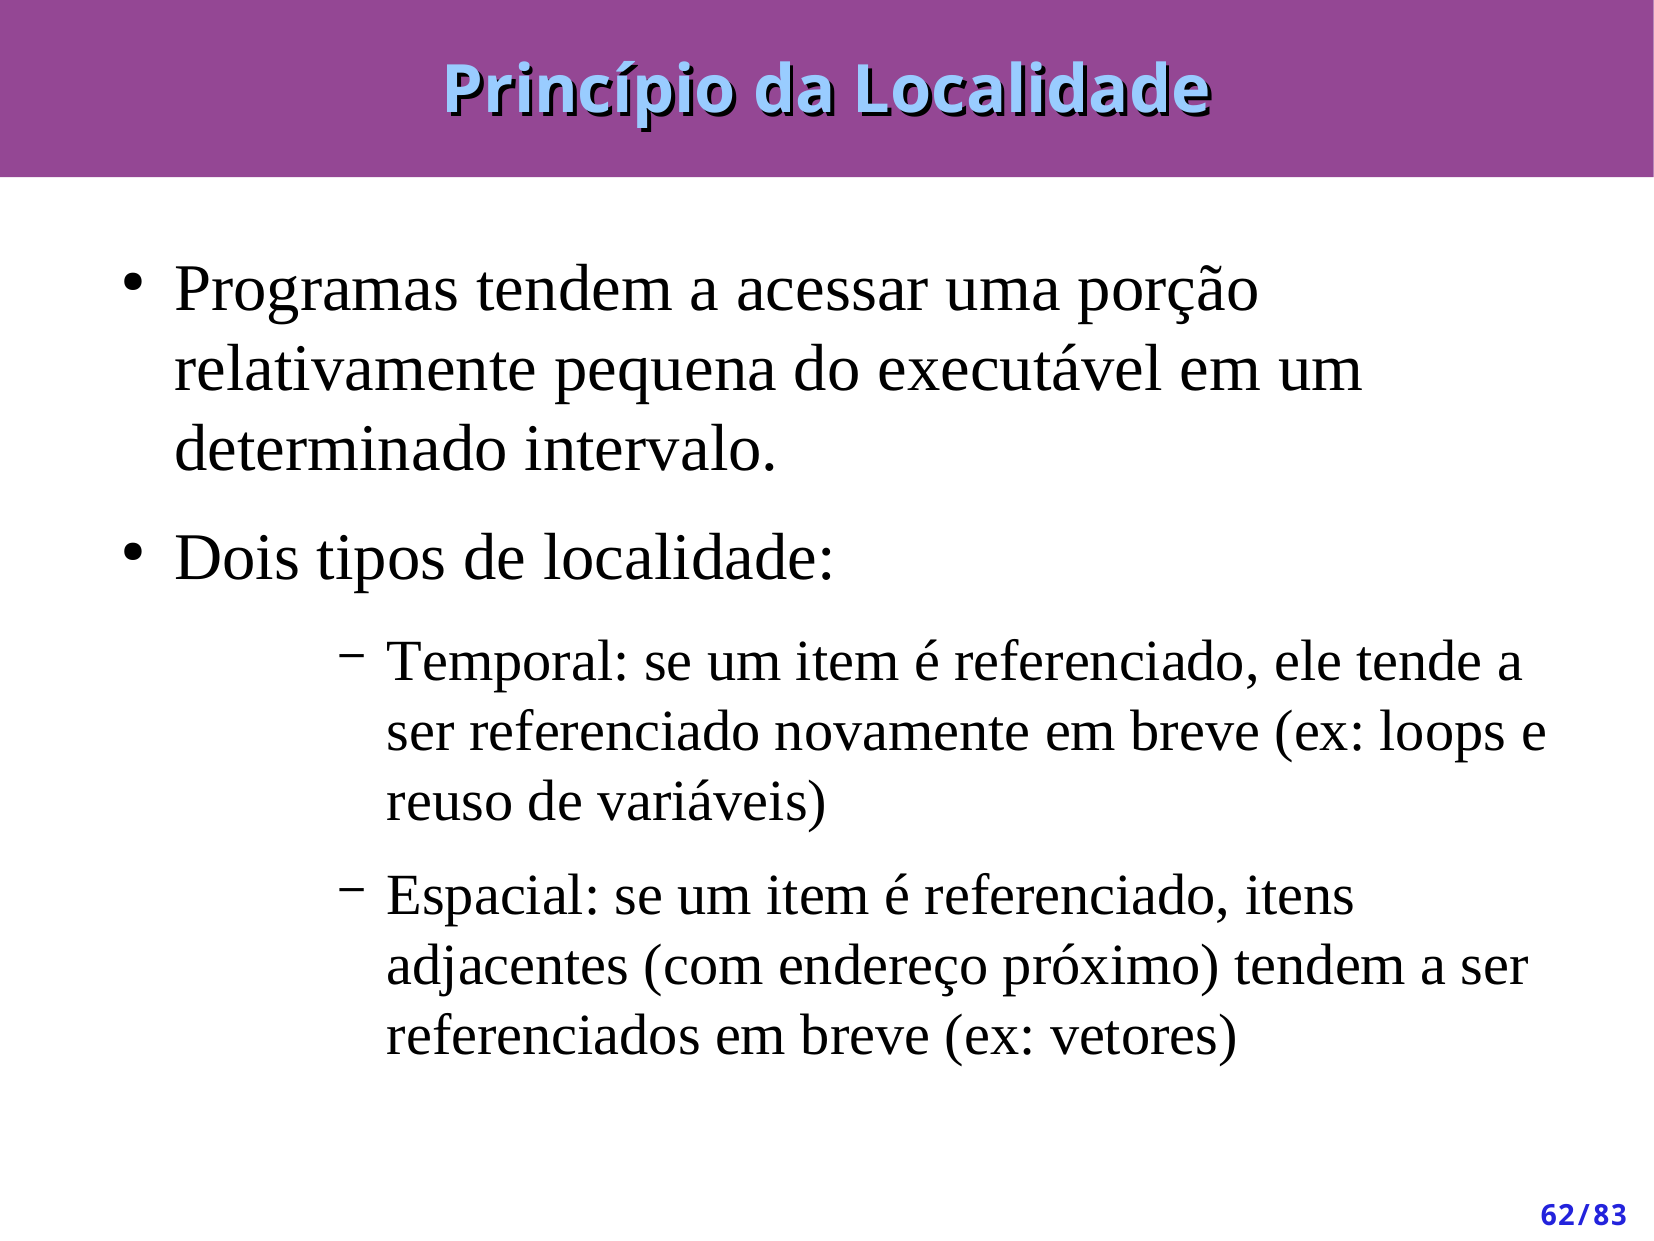

Princípio da Localidade
# Programas tendem a acessar uma porção relativamente pequena do executável em um determinado intervalo.
Dois tipos de localidade:
Temporal: se um item é referenciado, ele tende a ser referenciado novamente em breve (ex: loops e reuso de variáveis)
Espacial: se um item é referenciado, itens adjacentes (com endereço próximo) tendem a ser referenciados em breve (ex: vetores)
62